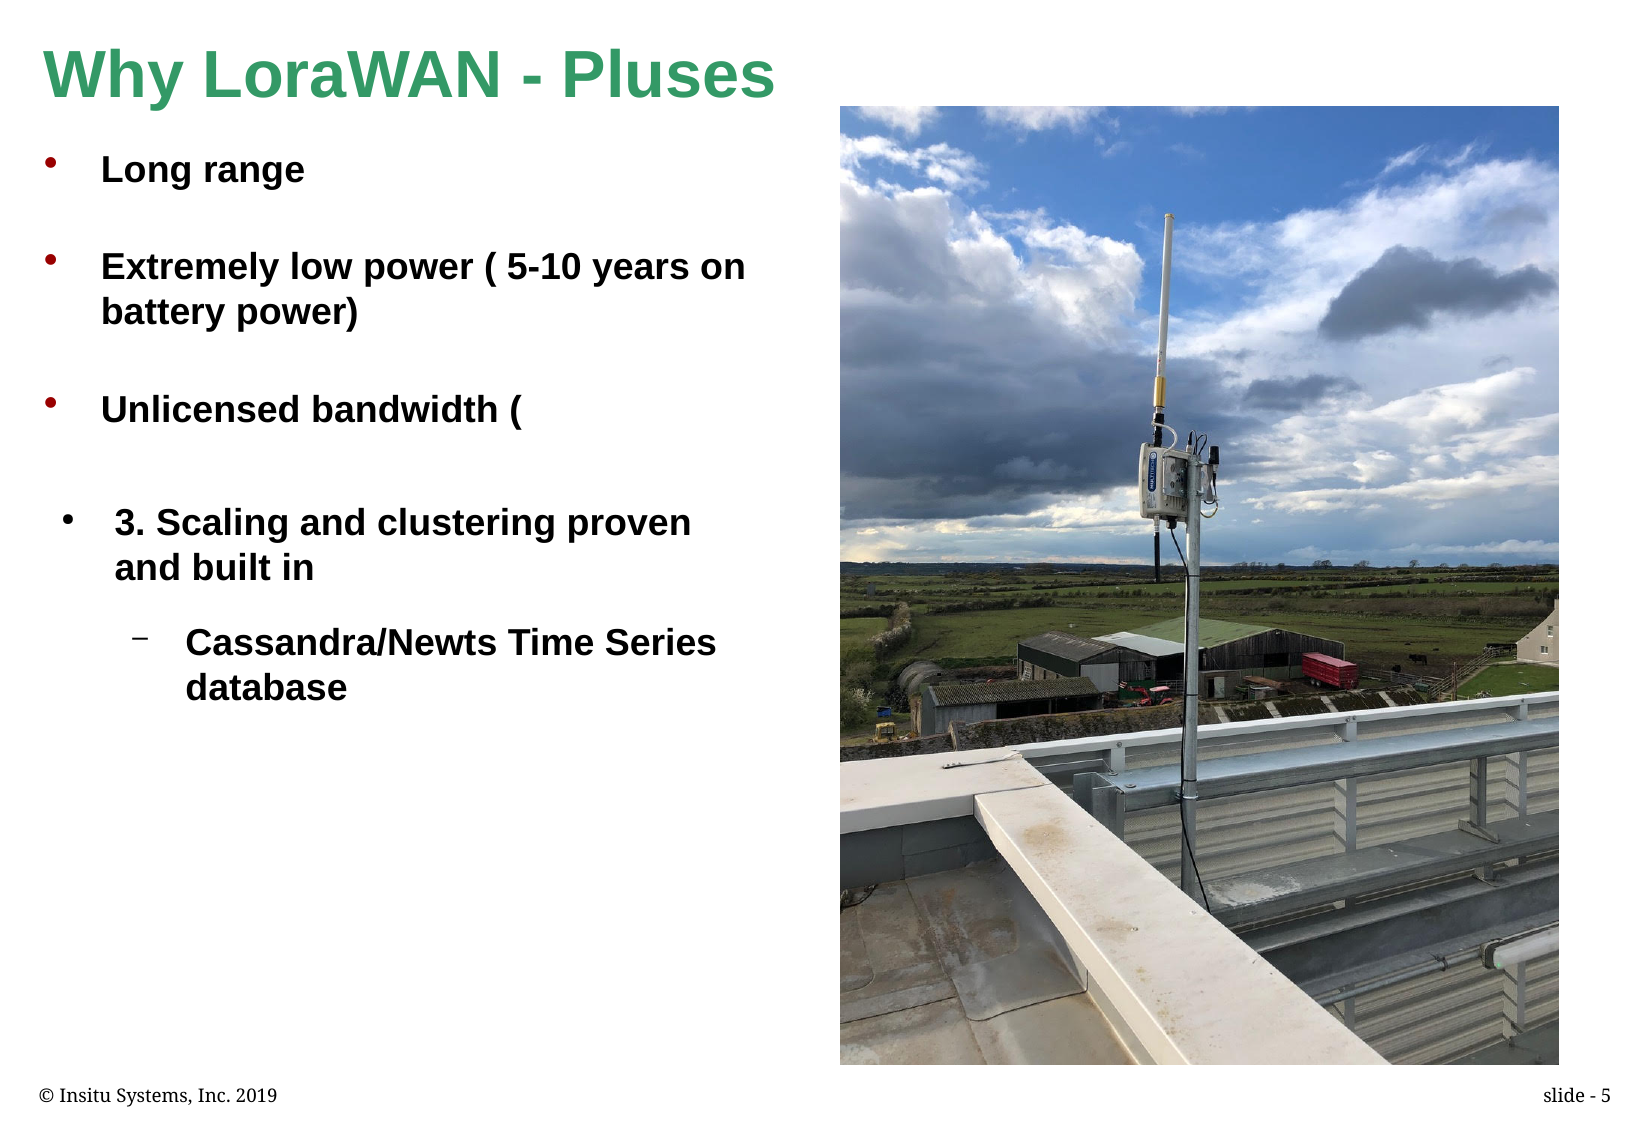

# Why LoraWAN - Pluses
Long range
Extremely low power ( 5-10 years on battery power)
Unlicensed bandwidth (
3. Scaling and clustering proven and built in
Cassandra/Newts Time Series database